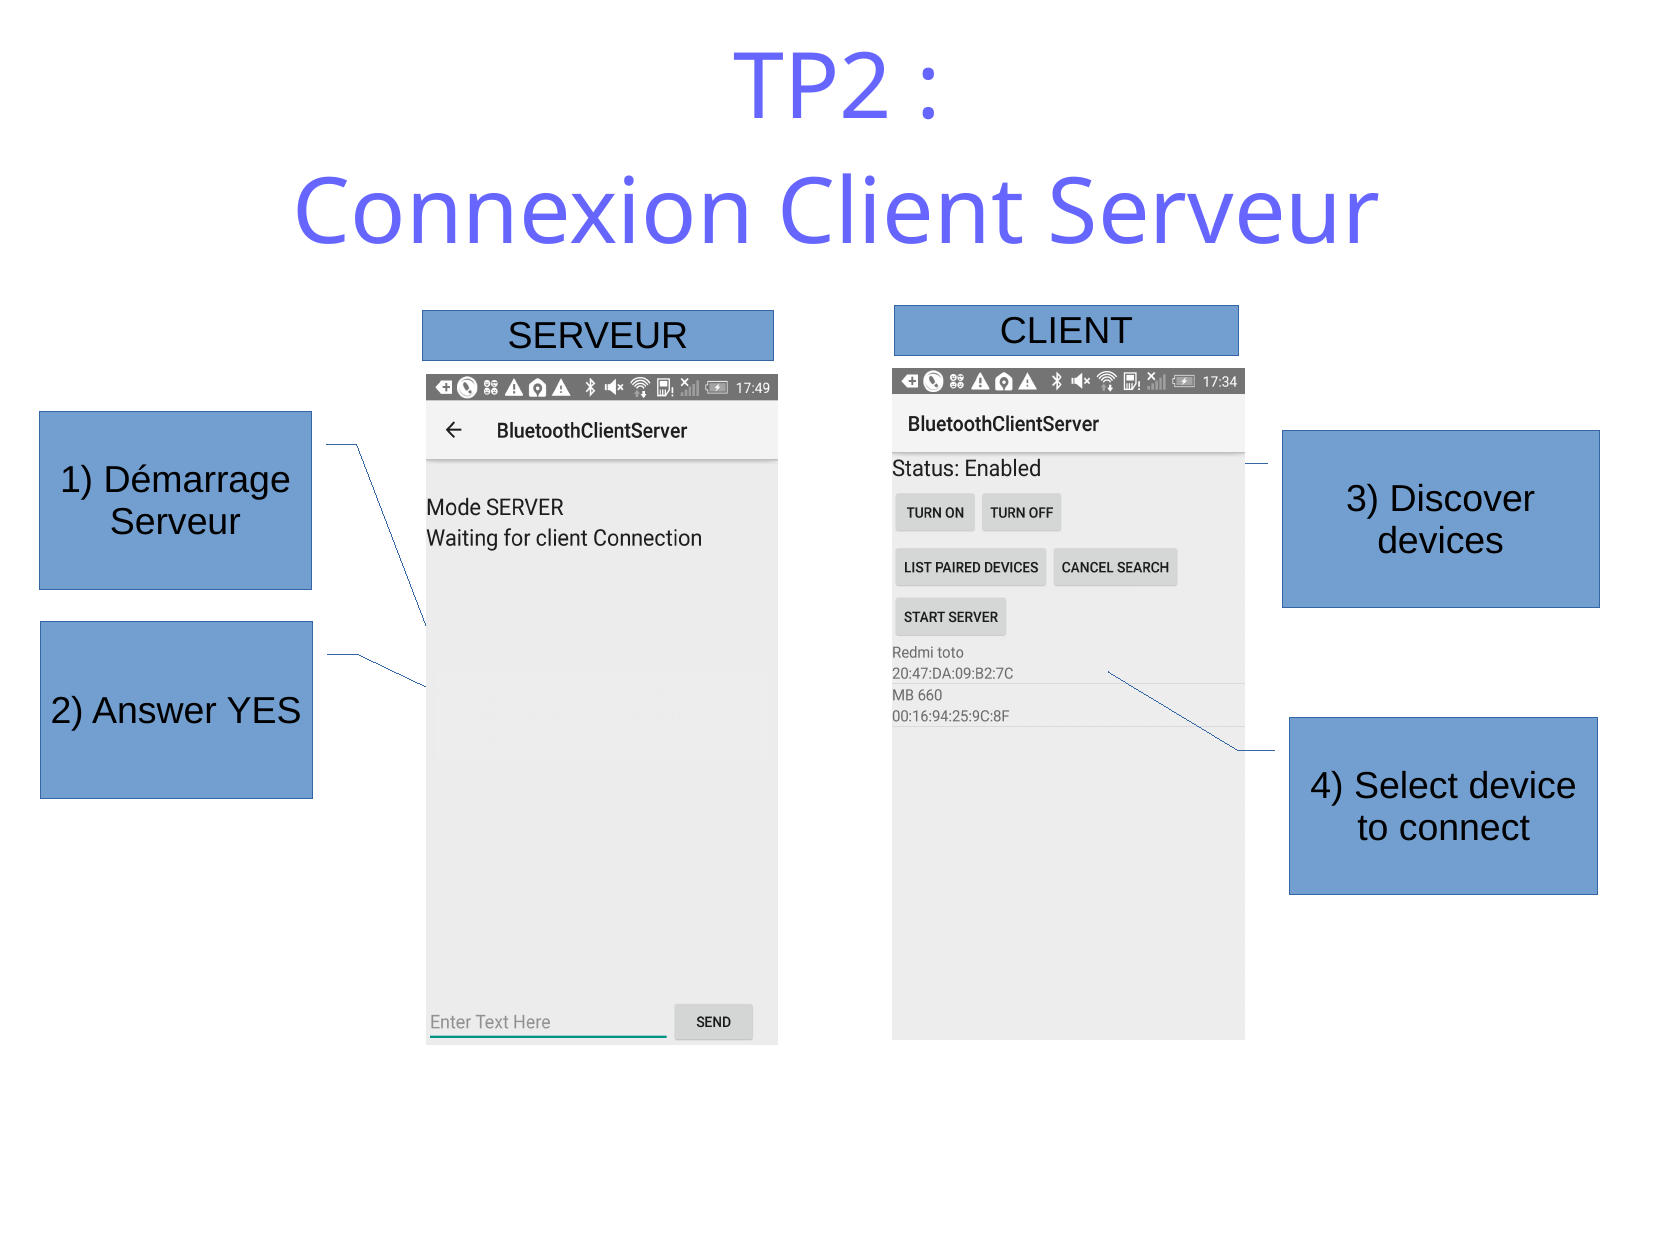

# TP2 : Connexion Client Serveur
CLIENT
SERVEUR
@
1) Démarrage
Serveur
3) Discover
devices
2) Answer YES
4) Select device
to connect